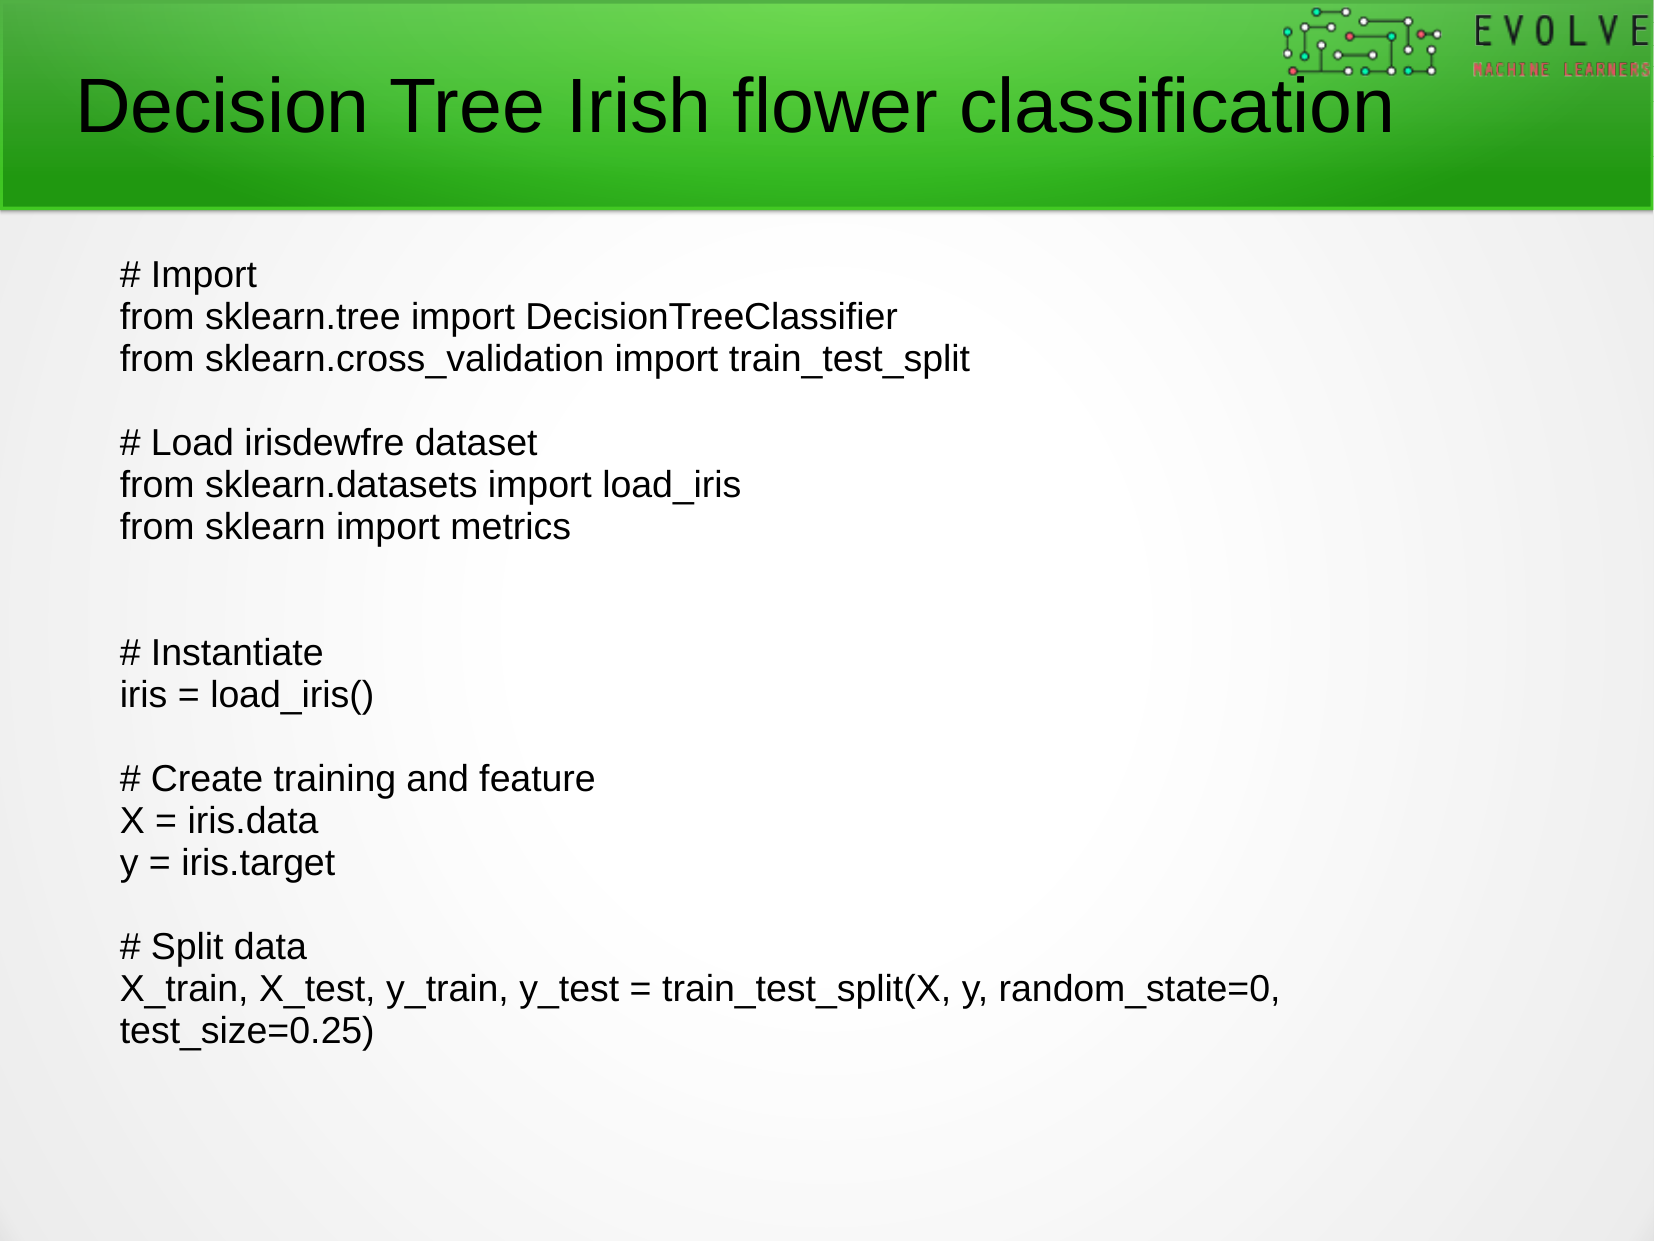

Decision Tree Irish flower classification
# Import
from sklearn.tree import DecisionTreeClassifier
from sklearn.cross_validation import train_test_split
# Load irisdewfre dataset
from sklearn.datasets import load_iris
from sklearn import metrics
# Instantiate
iris = load_iris()
# Create training and feature
X = iris.data
y = iris.target
# Split data
X_train, X_test, y_train, y_test = train_test_split(X, y, random_state=0, test_size=0.25)